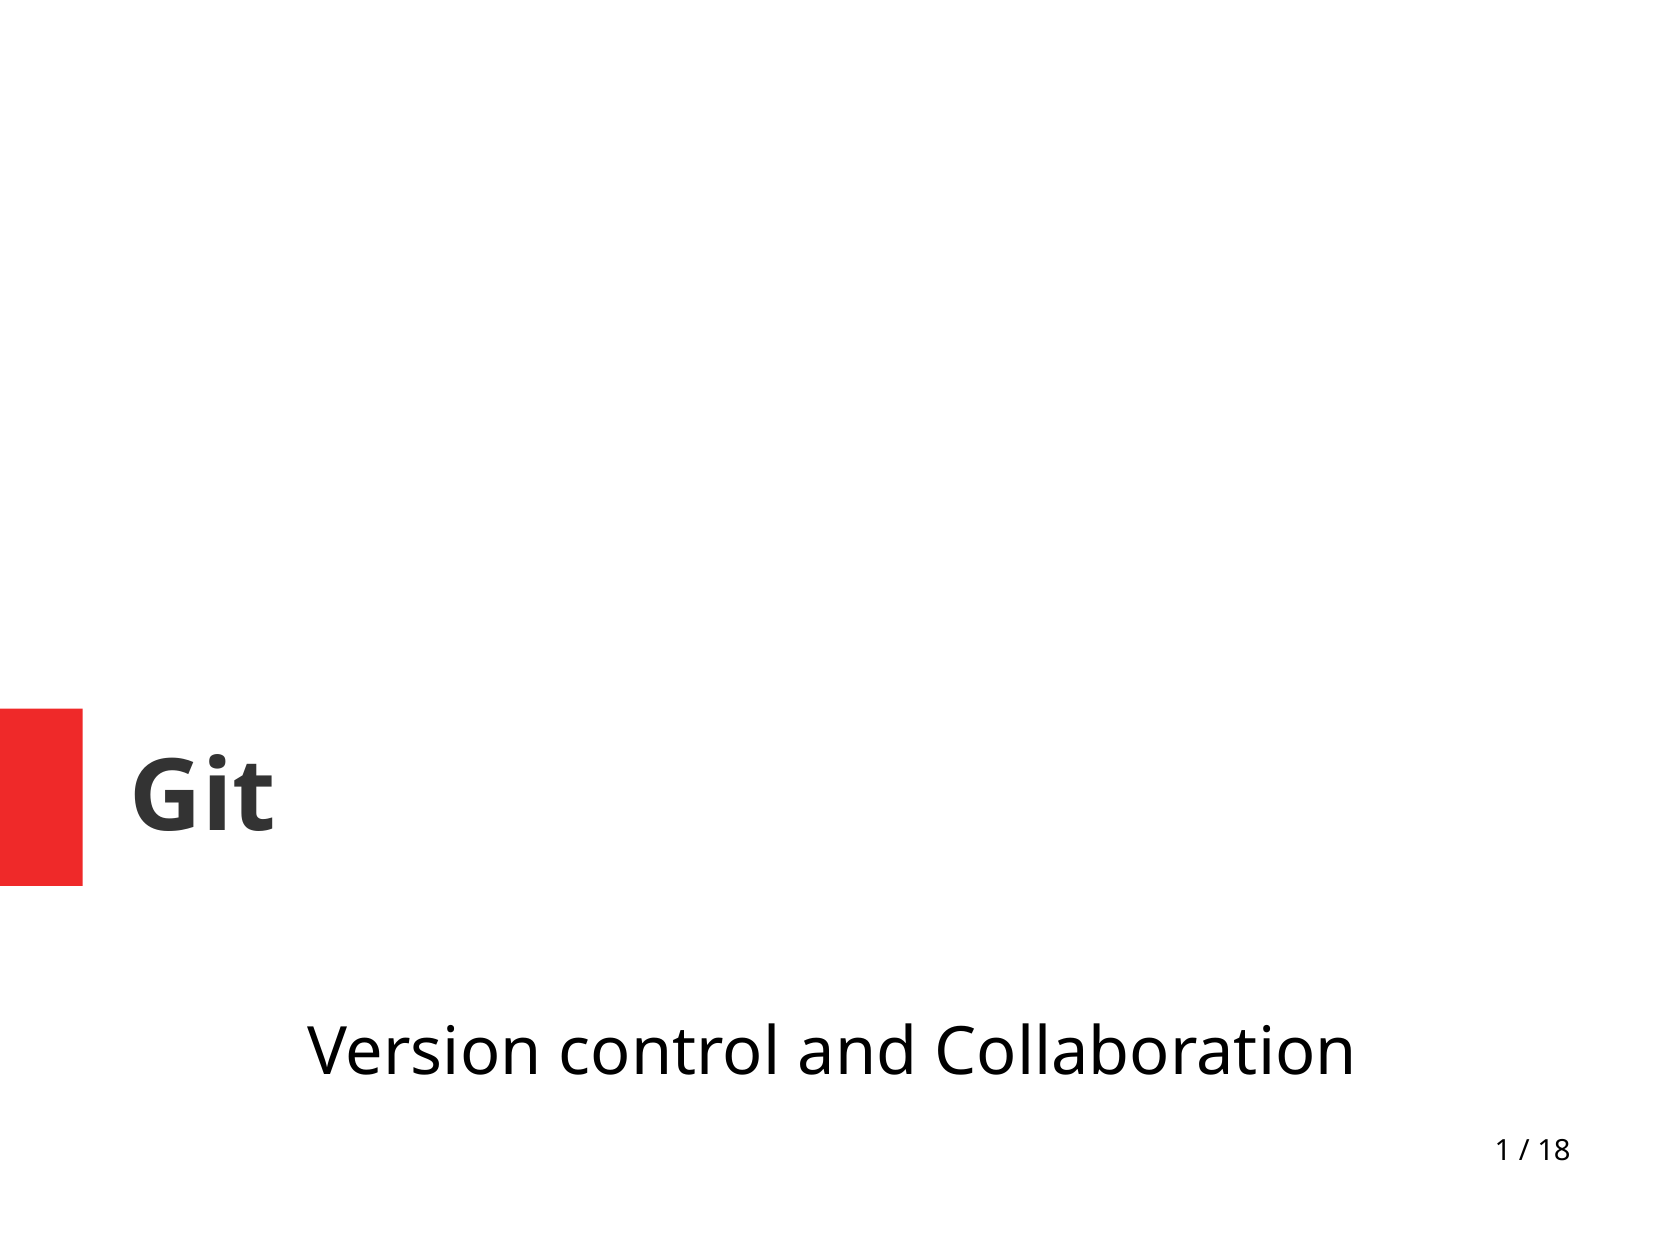

# Git
Version control and Collaboration
1